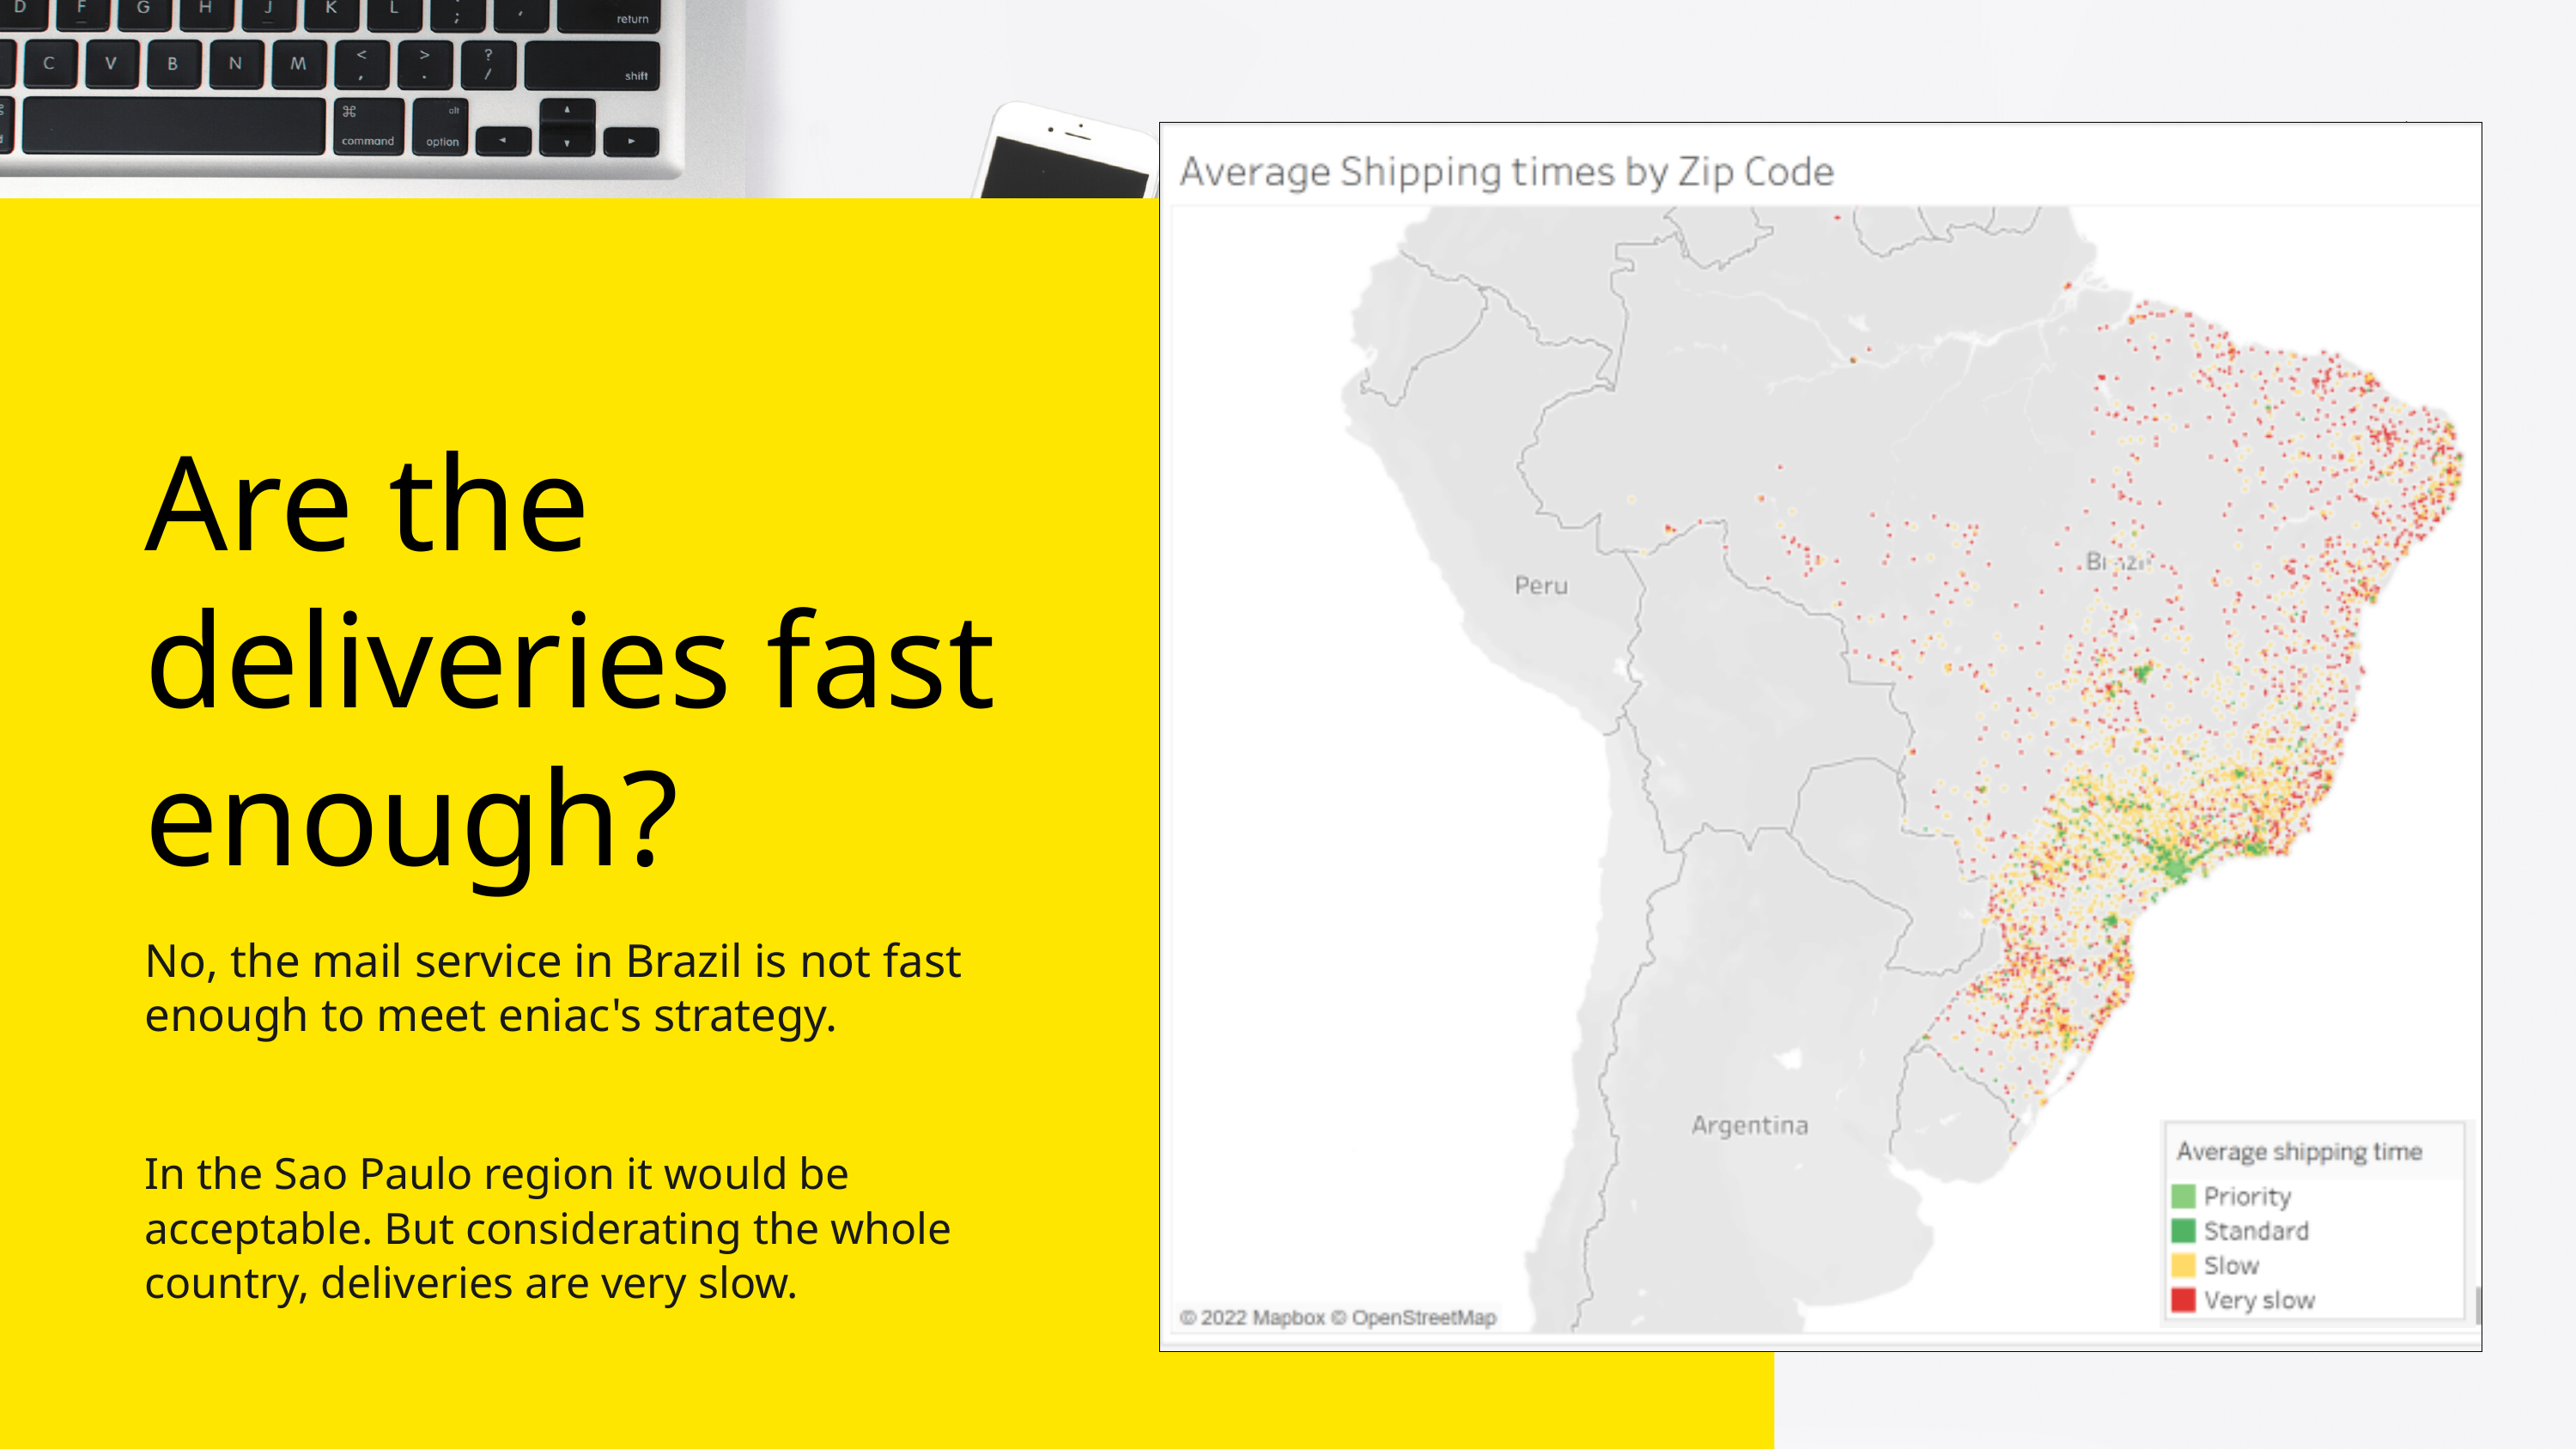

Are the deliveries fast enough?
No, the mail service in Brazil is not fast enough to meet eniac's strategy.
In the Sao Paulo region it would be acceptable. But considerating the whole country, deliveries are very slow.